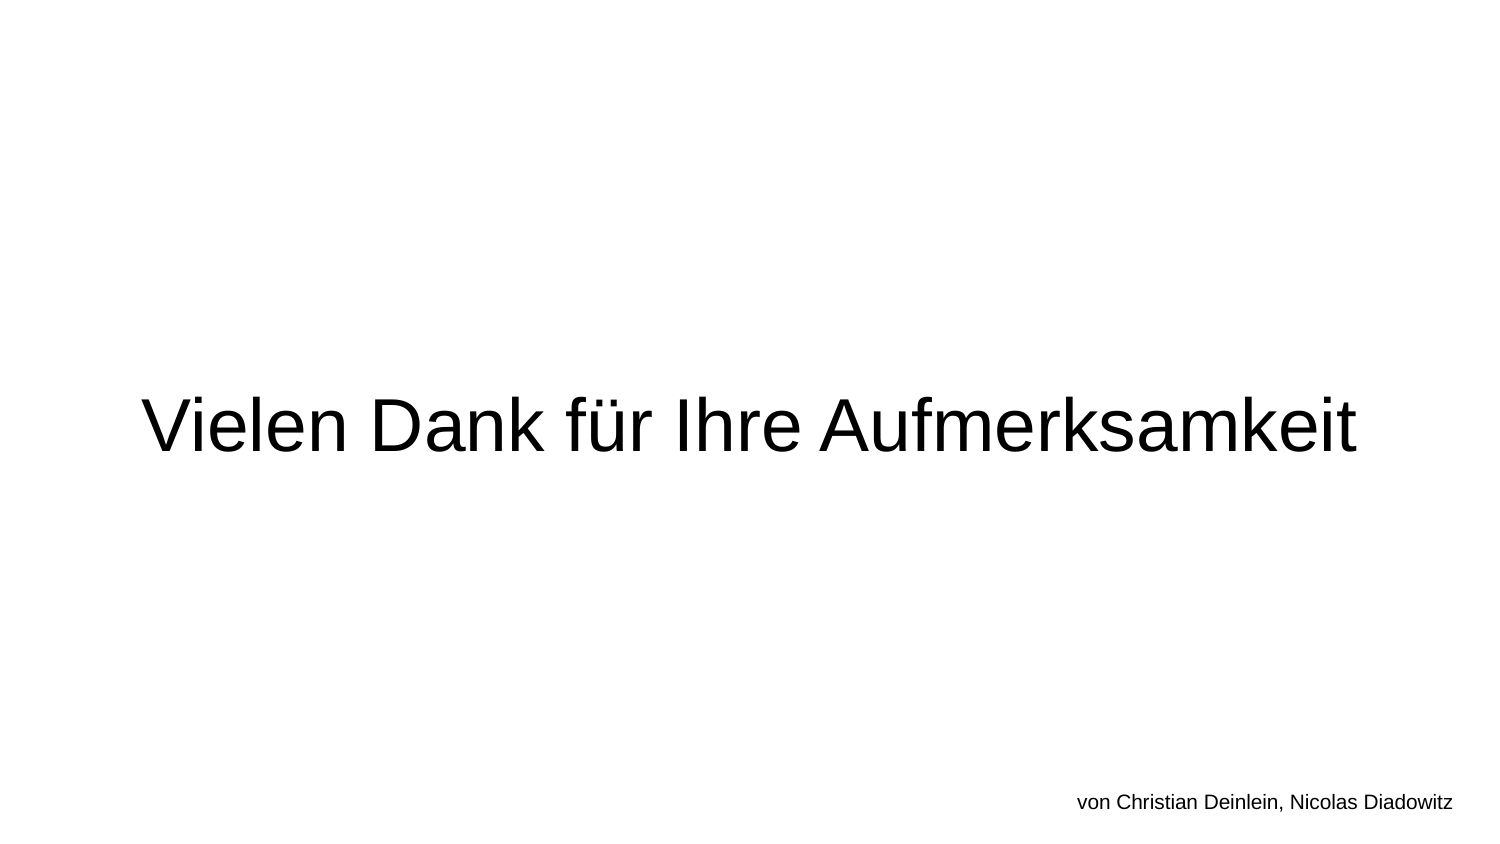

# Vielen Dank für Ihre Aufmerksamkeit
von Christian Deinlein, Nicolas Diadowitz